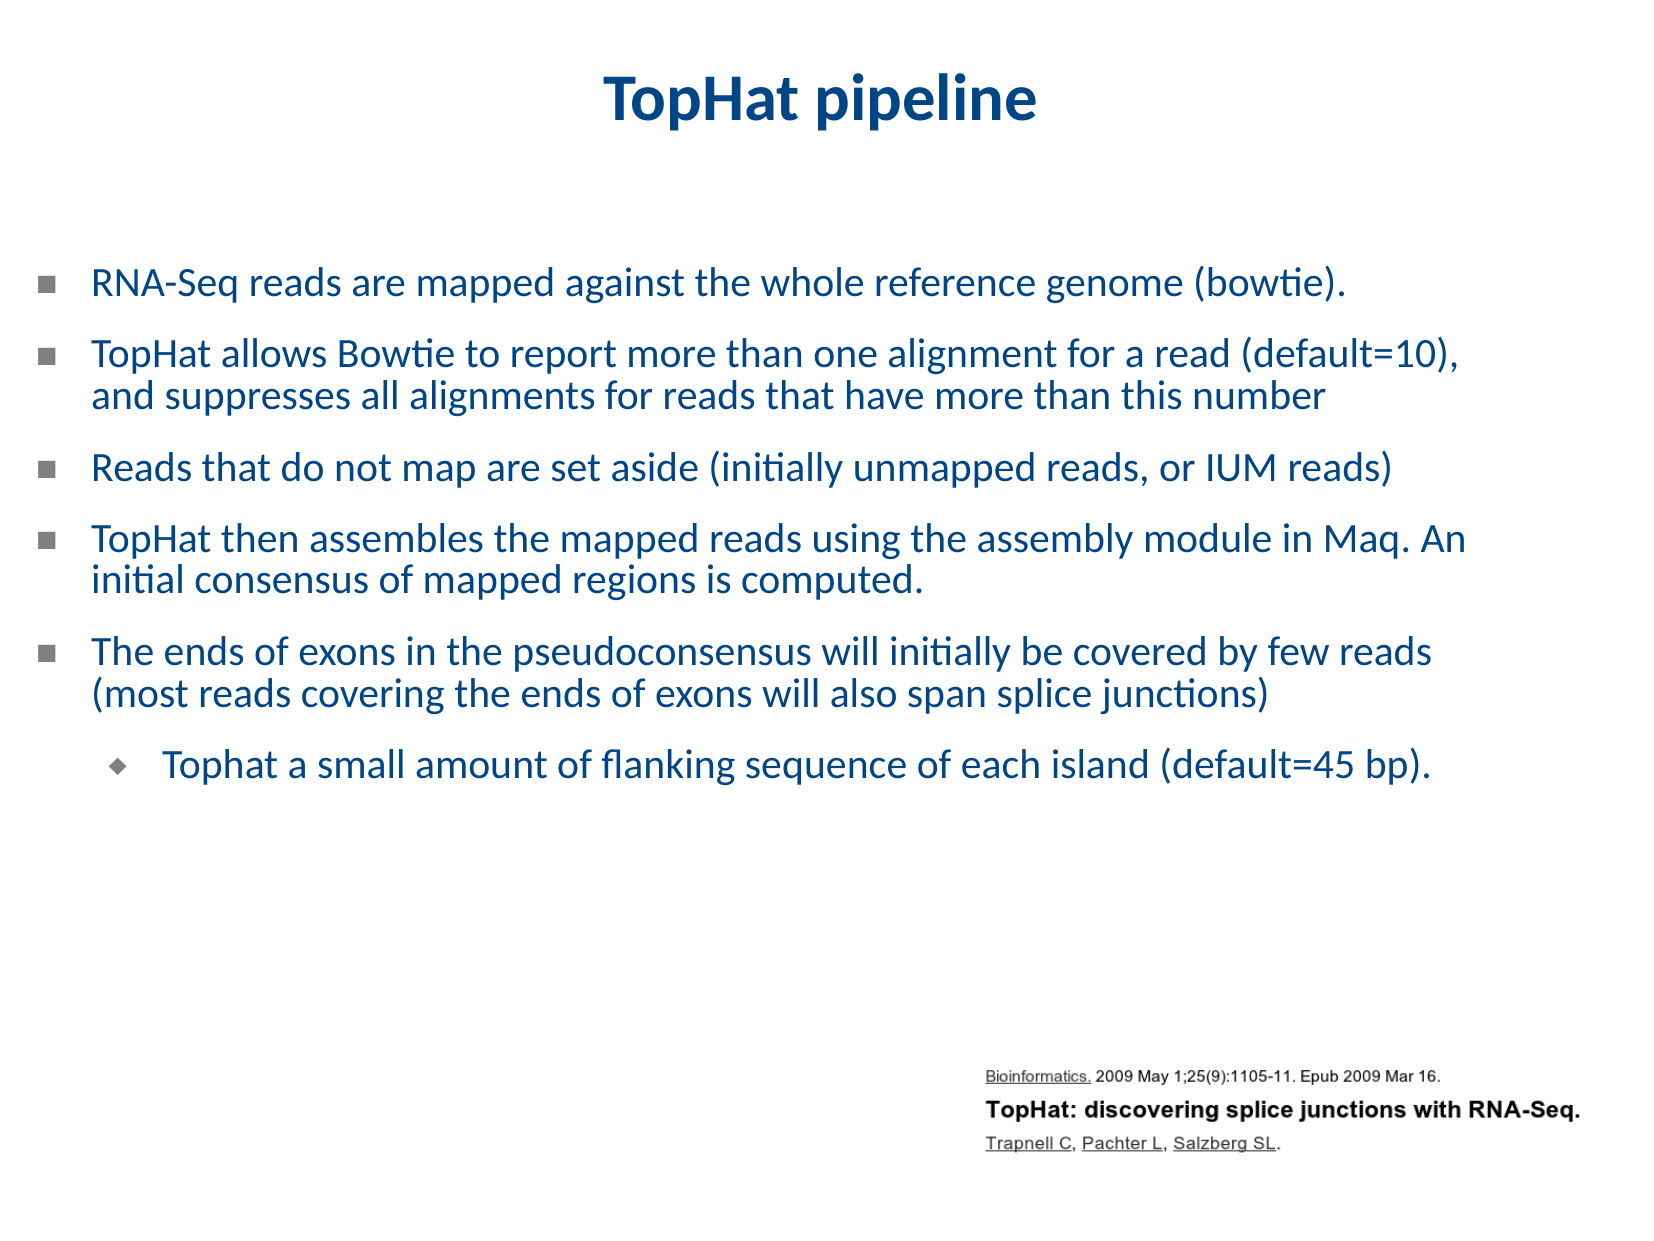

# TopHat pipeline
RNA-Seq reads are mapped against the whole reference genome (bowtie).
TopHat allows Bowtie to report more than one alignment for a read (default=10), and suppresses all alignments for reads that have more than this number
Reads that do not map are set aside (initially unmapped reads, or IUM reads)
TopHat then assembles the mapped reads using the assembly module in Maq. An initial consensus of mapped regions is computed.
The ends of exons in the pseudoconsensus will initially be covered by few reads (most reads covering the ends of exons will also span splice junctions)
Tophat a small amount of flanking sequence of each island (default=45 bp).